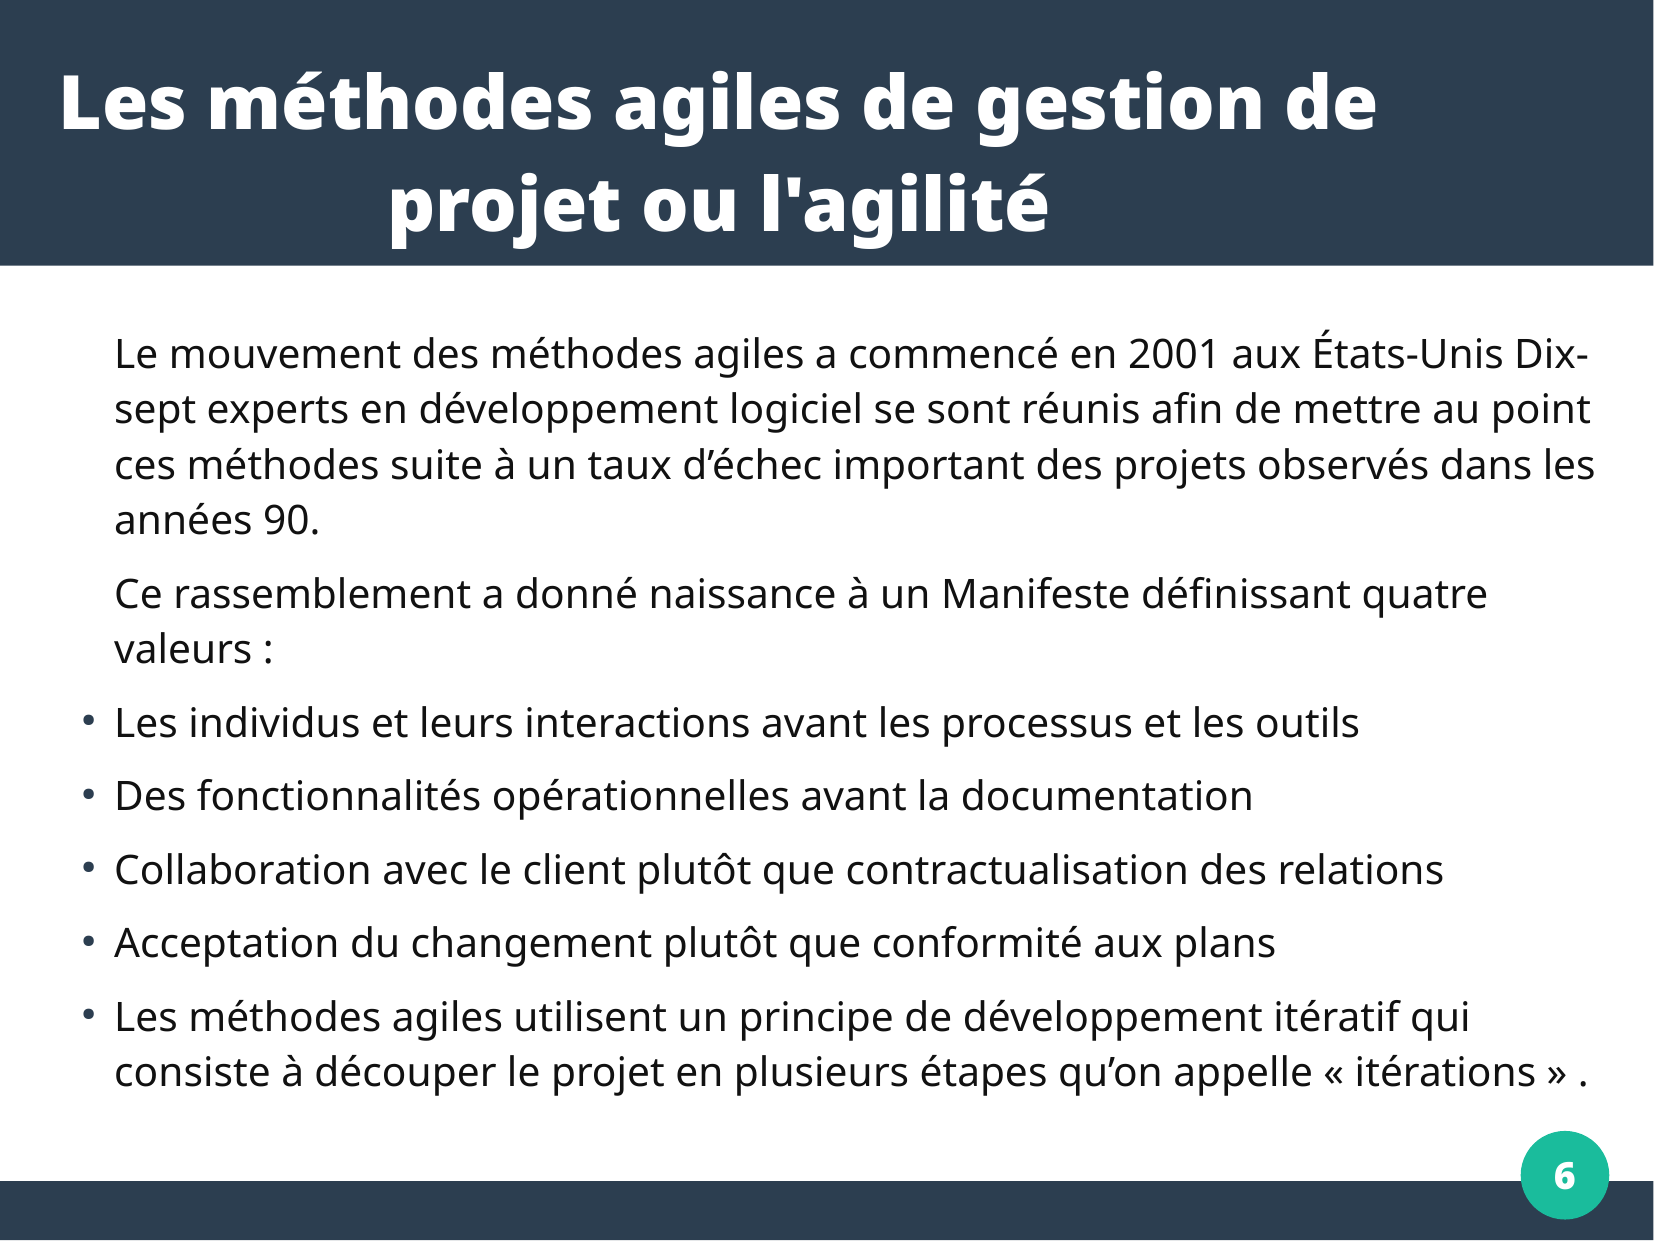

# Les méthodes agiles de gestion de projet ou l'agilité
Le mouvement des méthodes agiles a commencé en 2001 aux États-Unis Dix-sept experts en développement logiciel se sont réunis afin de mettre au point ces méthodes suite à un taux d’échec important des projets observés dans les années 90.
Ce rassemblement a donné naissance à un Manifeste définissant quatre valeurs :
Les individus et leurs interactions avant les processus et les outils
Des fonctionnalités opérationnelles avant la documentation
Collaboration avec le client plutôt que contractualisation des relations
Acceptation du changement plutôt que conformité aux plans
Les méthodes agiles utilisent un principe de développement itératif qui consiste à découper le projet en plusieurs étapes qu’on appelle « itérations » .
6